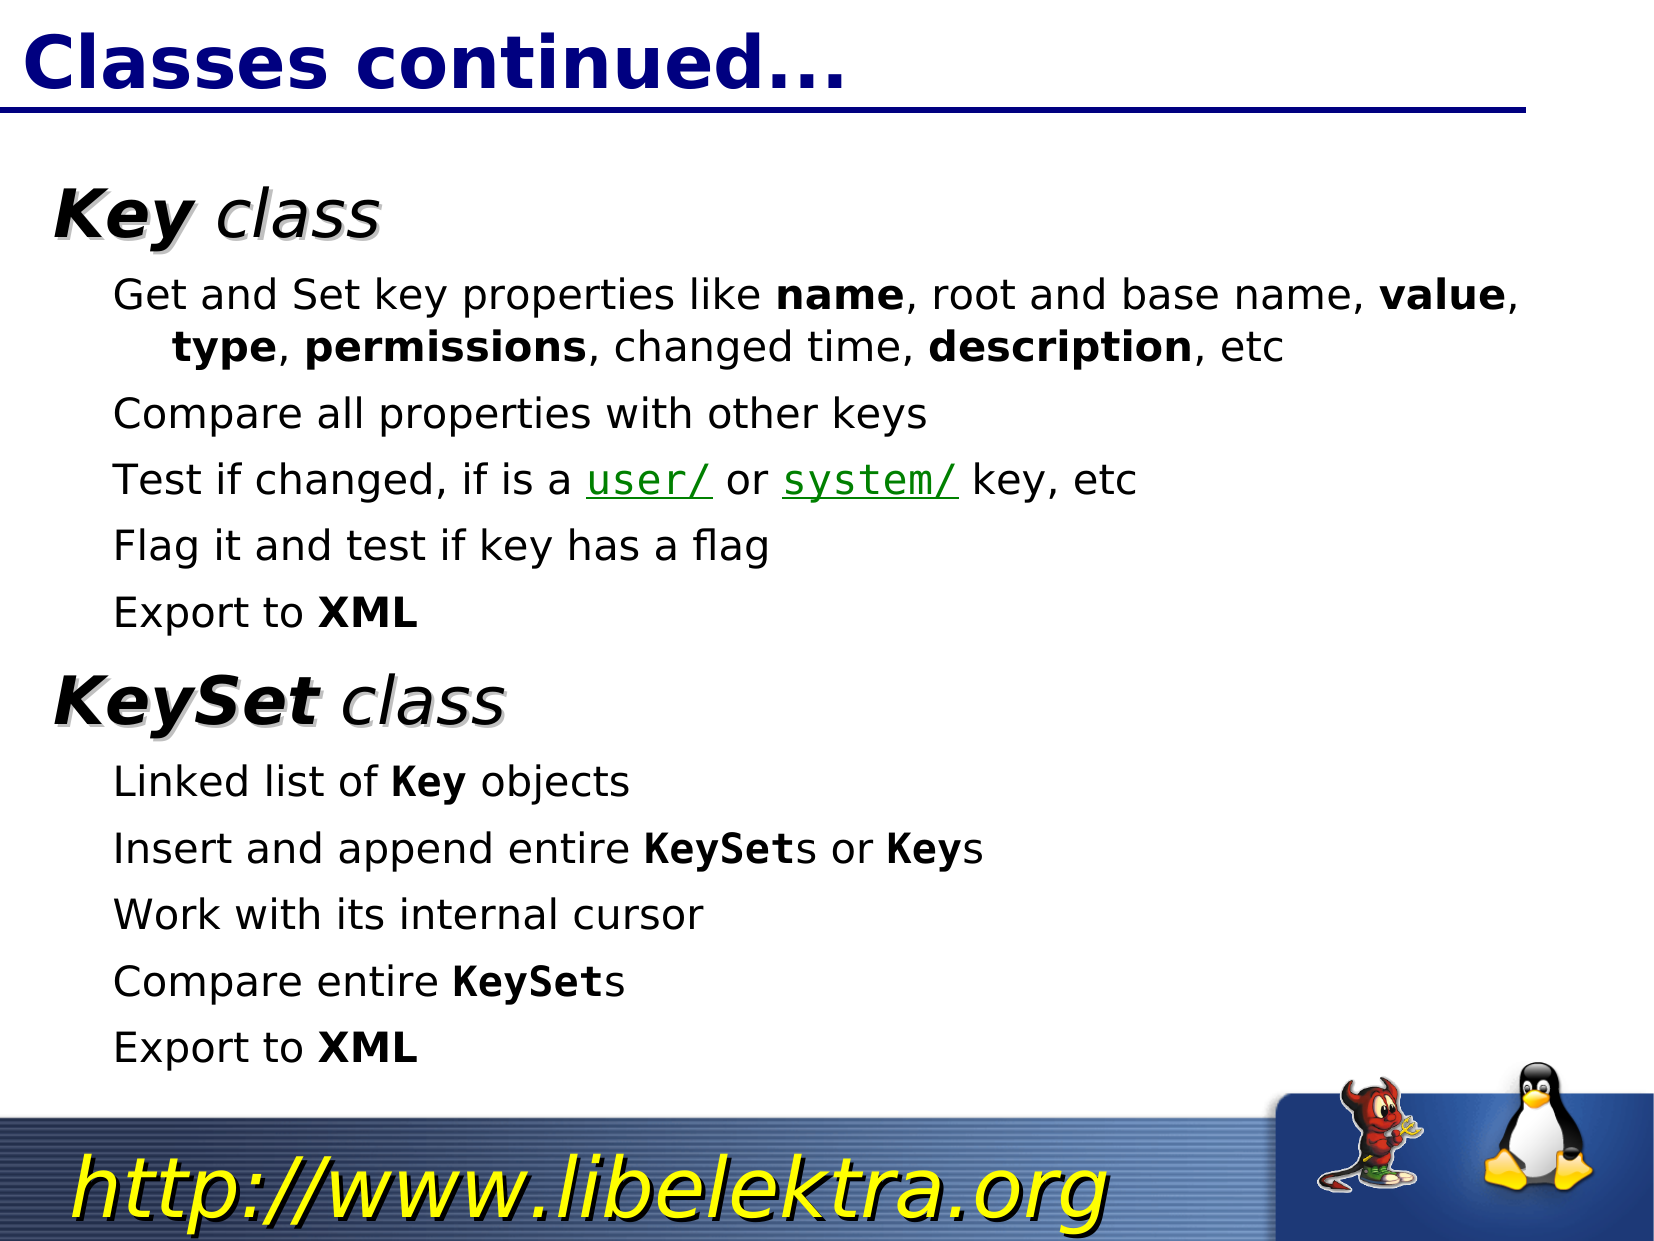

Classes continued...
# Key class
Get and Set key properties like name, root and base name, value, type, permissions, changed time, description, etc
Compare all properties with other keys
Test if changed, if is a user/ or system/ key, etc
Flag it and test if key has a flag
Export to XML
KeySet class
Linked list of Key objects
Insert and append entire KeySets or Keys
Work with its internal cursor
Compare entire KeySets
Export to XML